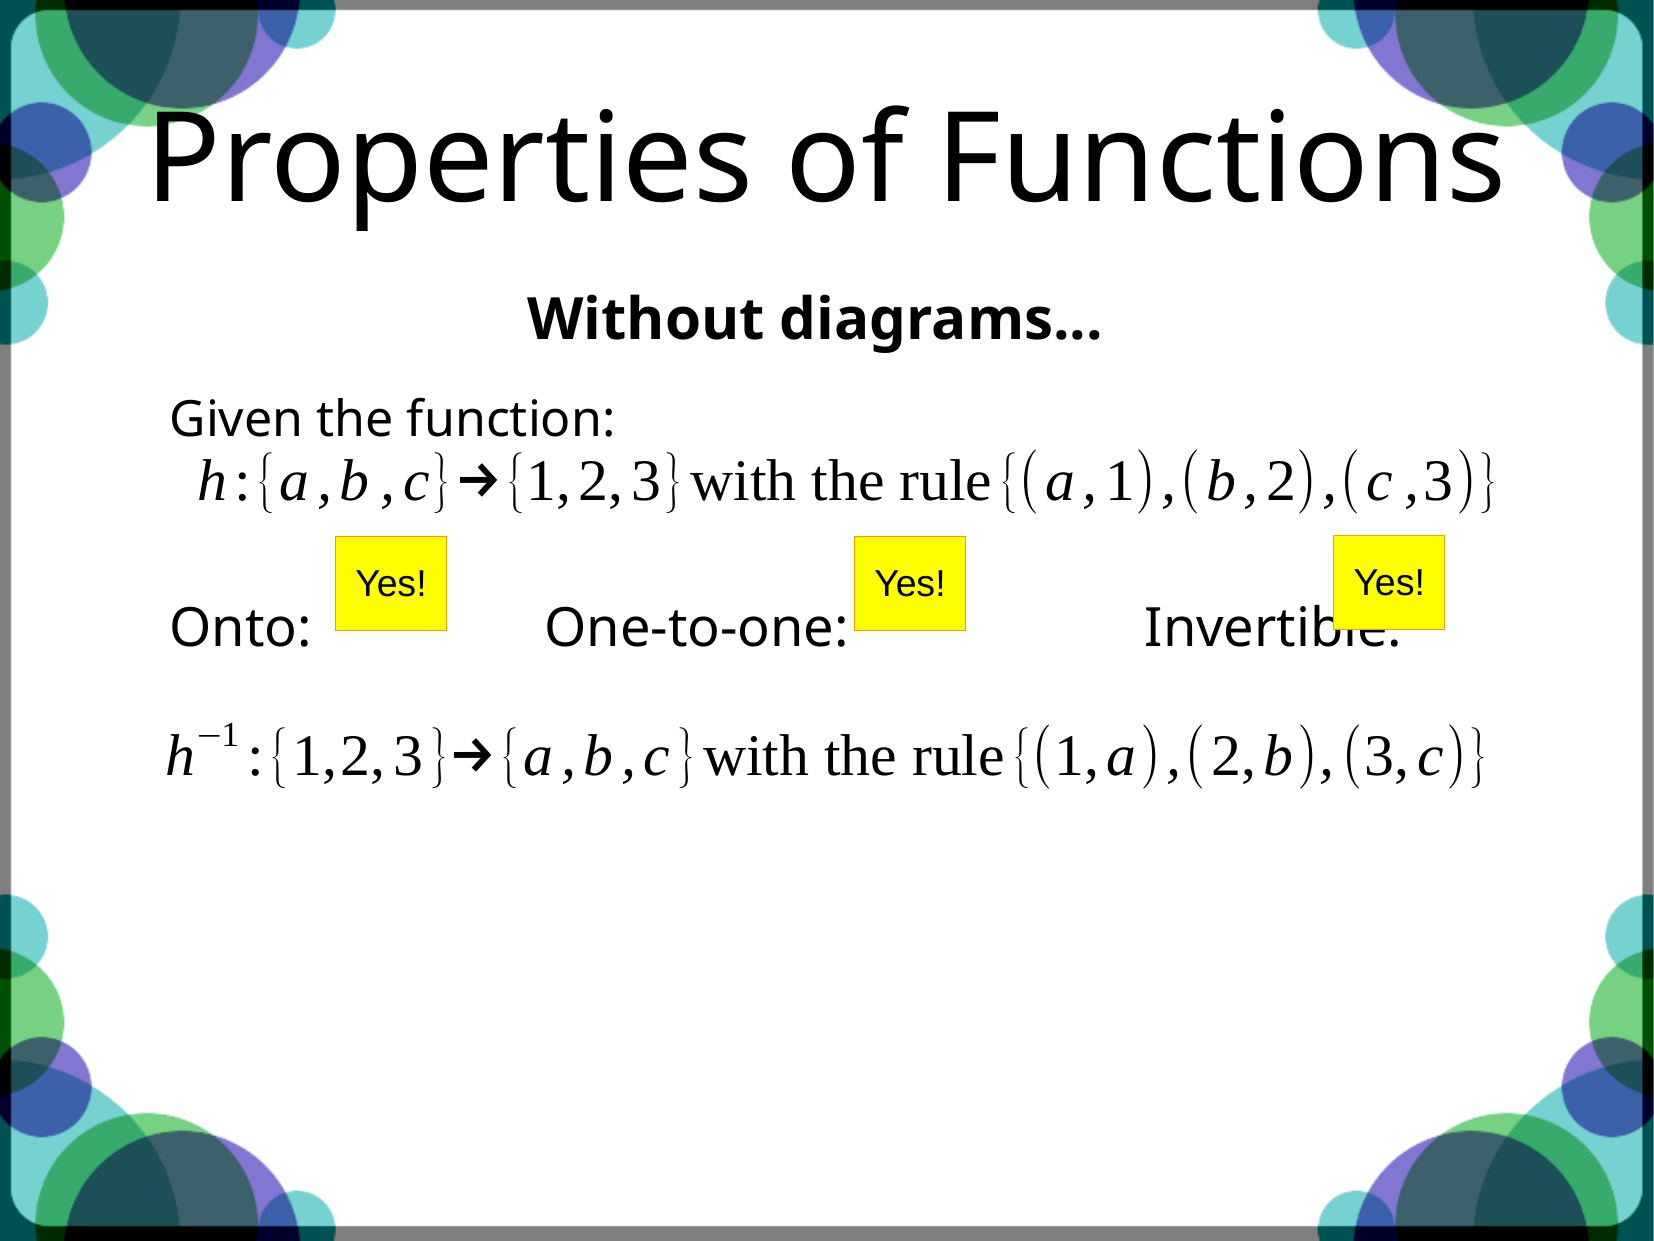

# Properties of Functions
Without diagrams...
Given the function:
Onto:				One-to-one:				Invertible:
Yes!
Yes!
Yes!